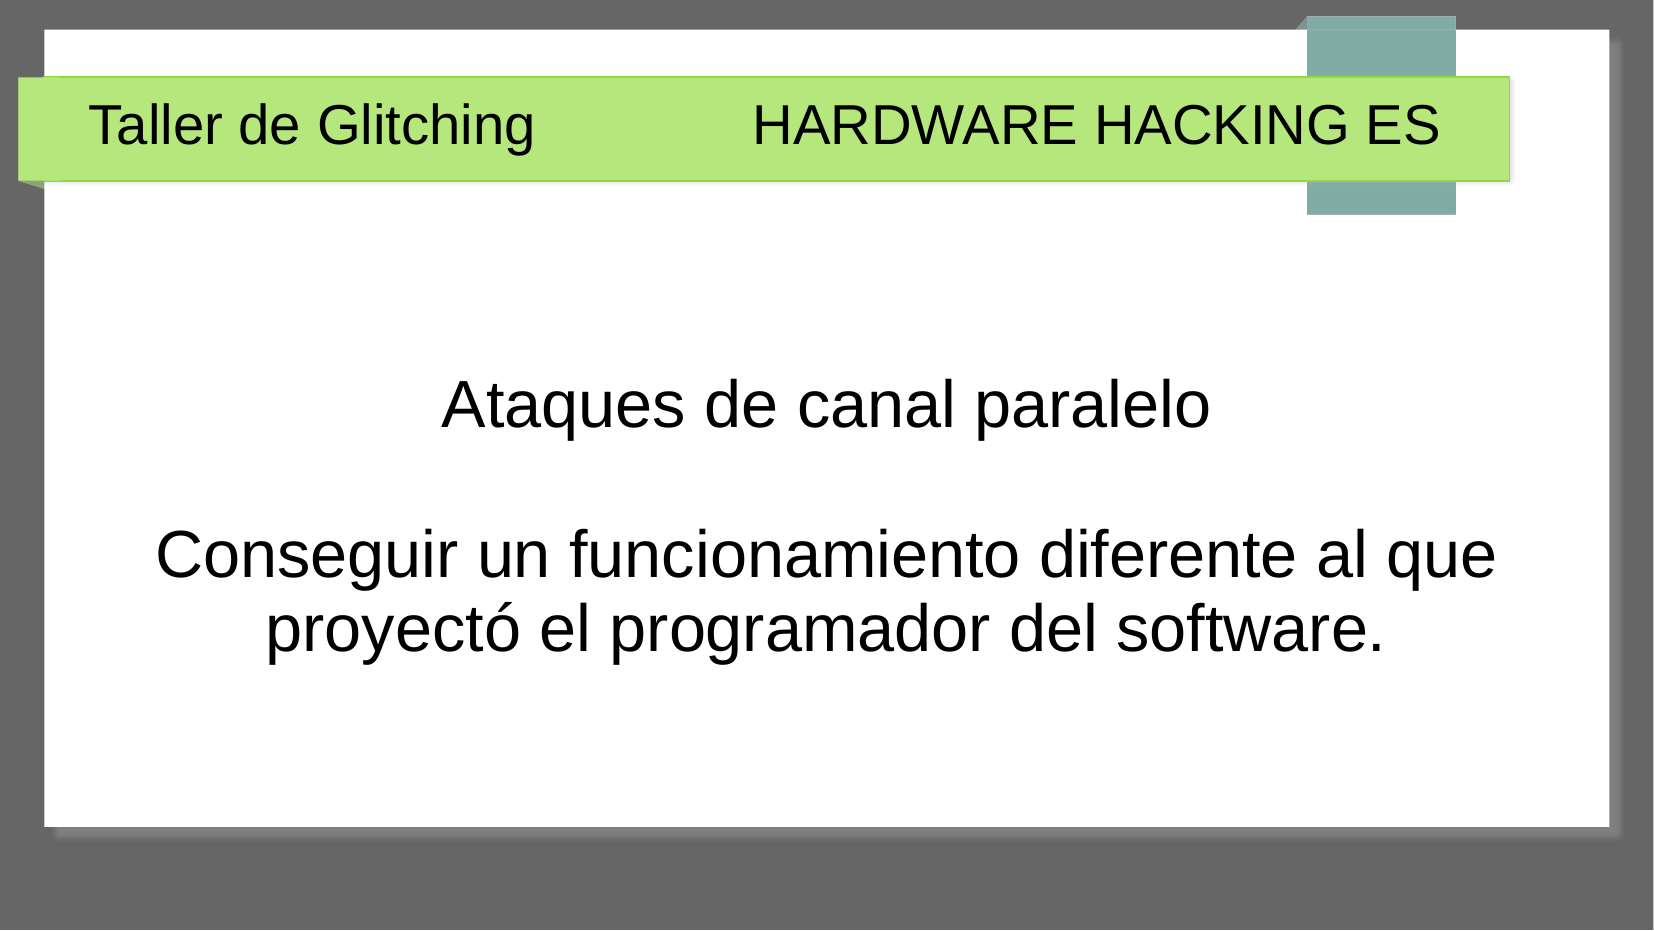

# Taller de Glitching 			HARDWARE HACKING ES
Ataques de canal paralelo
Conseguir un funcionamiento diferente al que proyectó el programador del software.